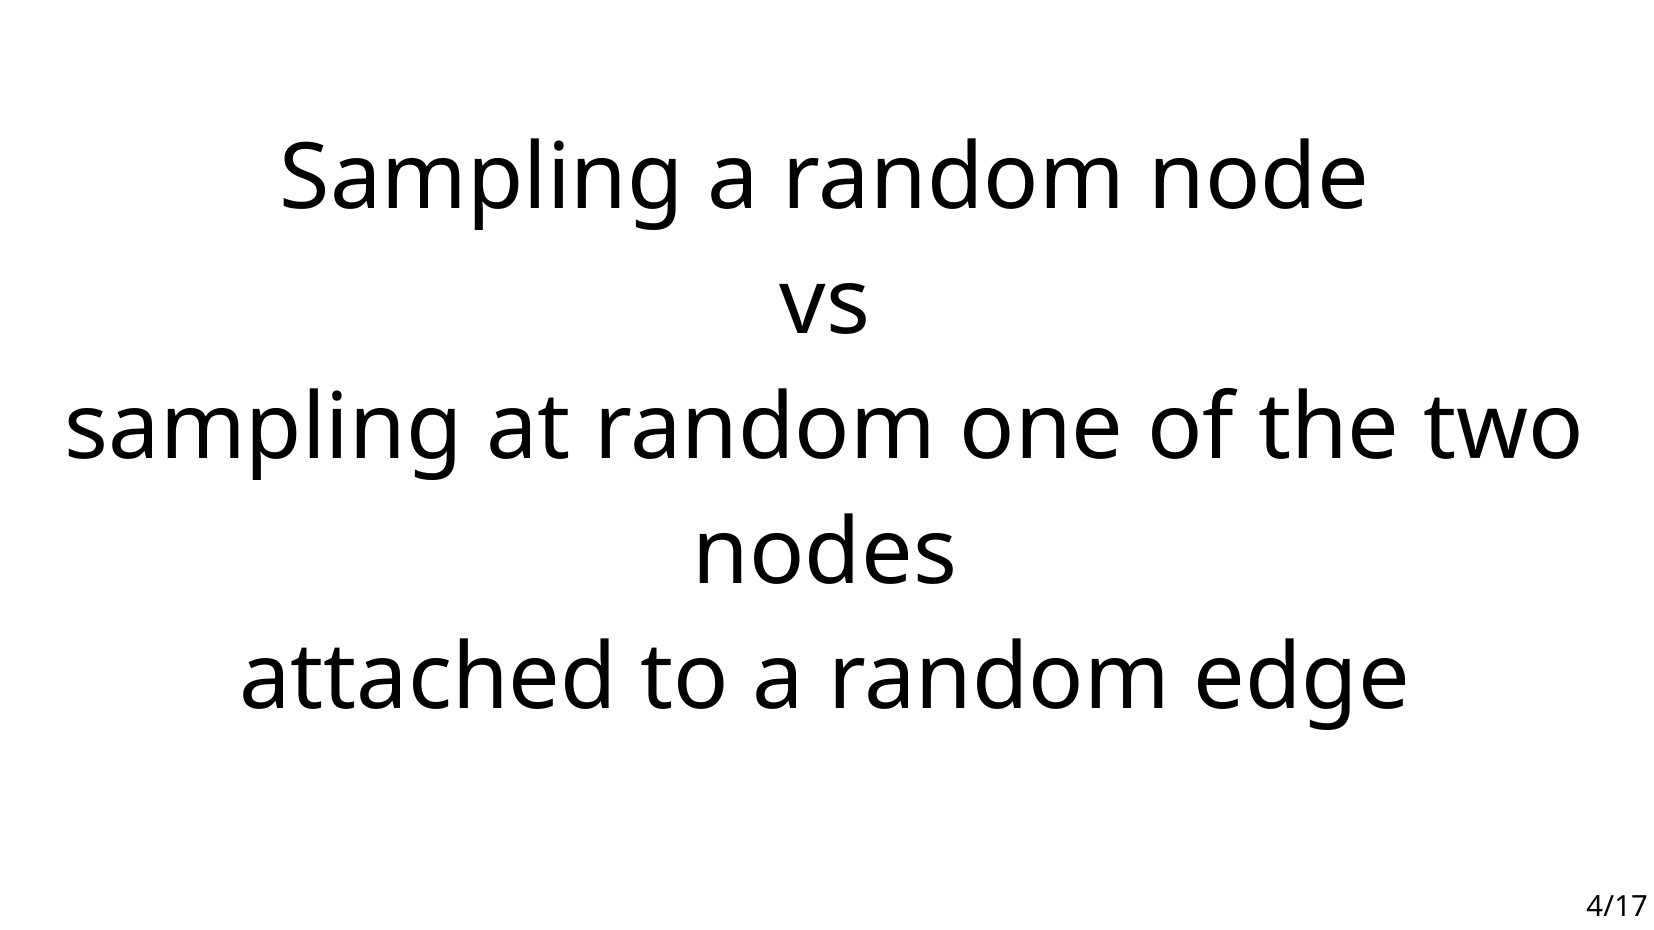

# Sampling a random node vs sampling at random one of the two nodes attached to a random edge
4